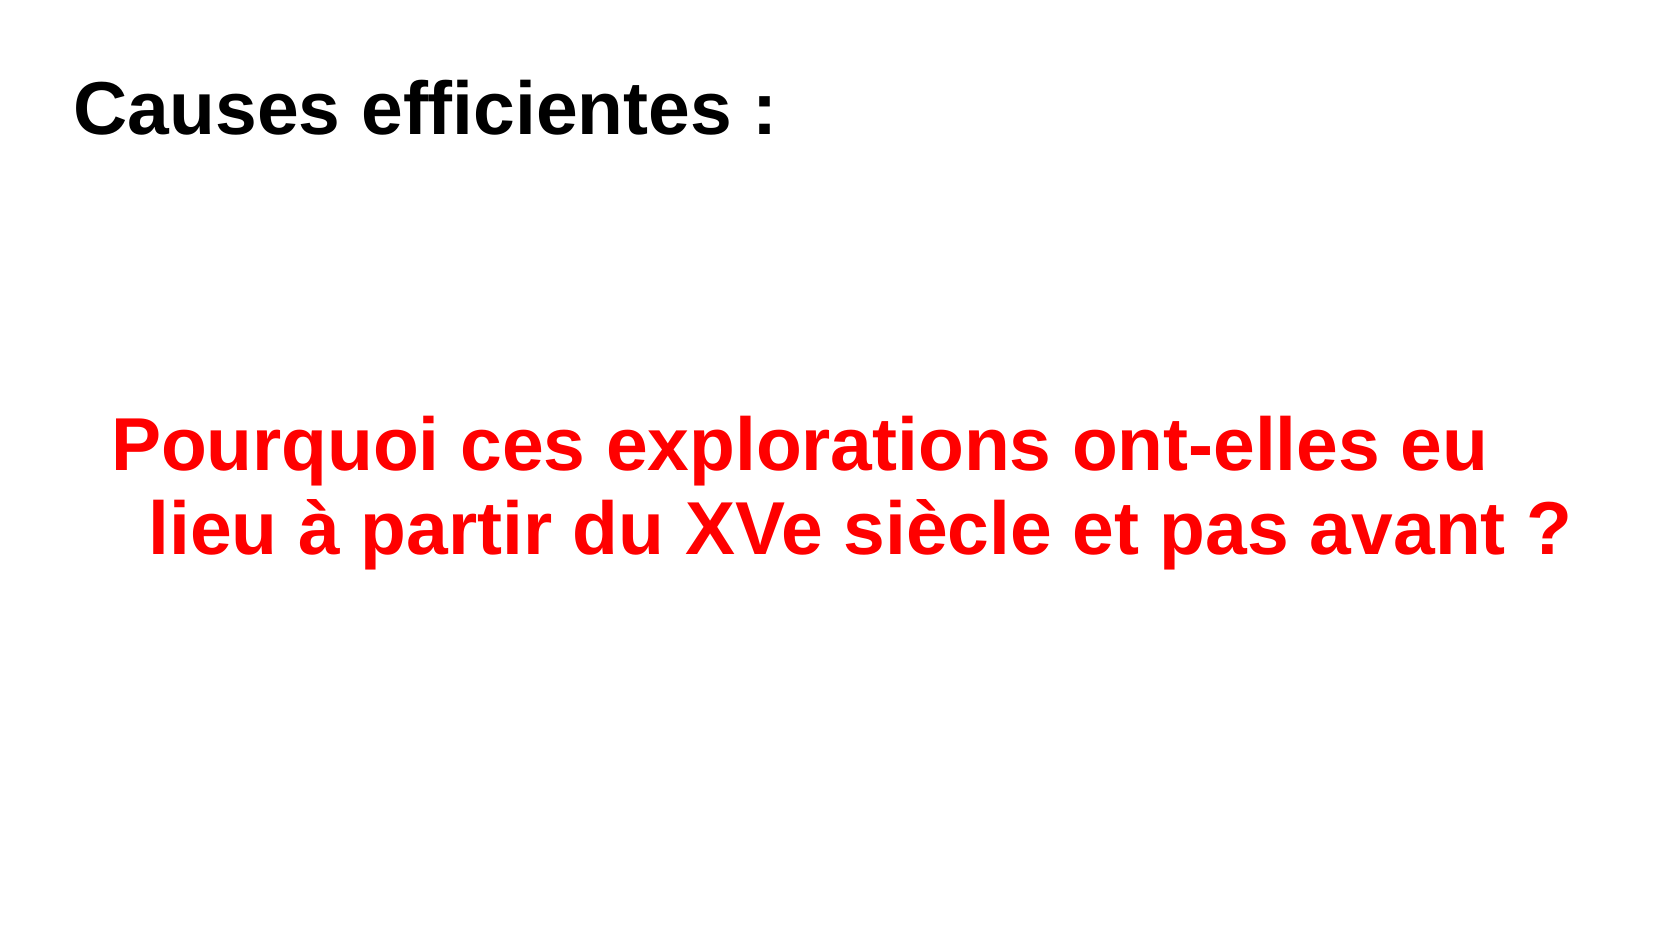

Causes efficientes :
Pourquoi ces explorations ont-elles eu lieu à partir du XVe siècle et pas avant ?